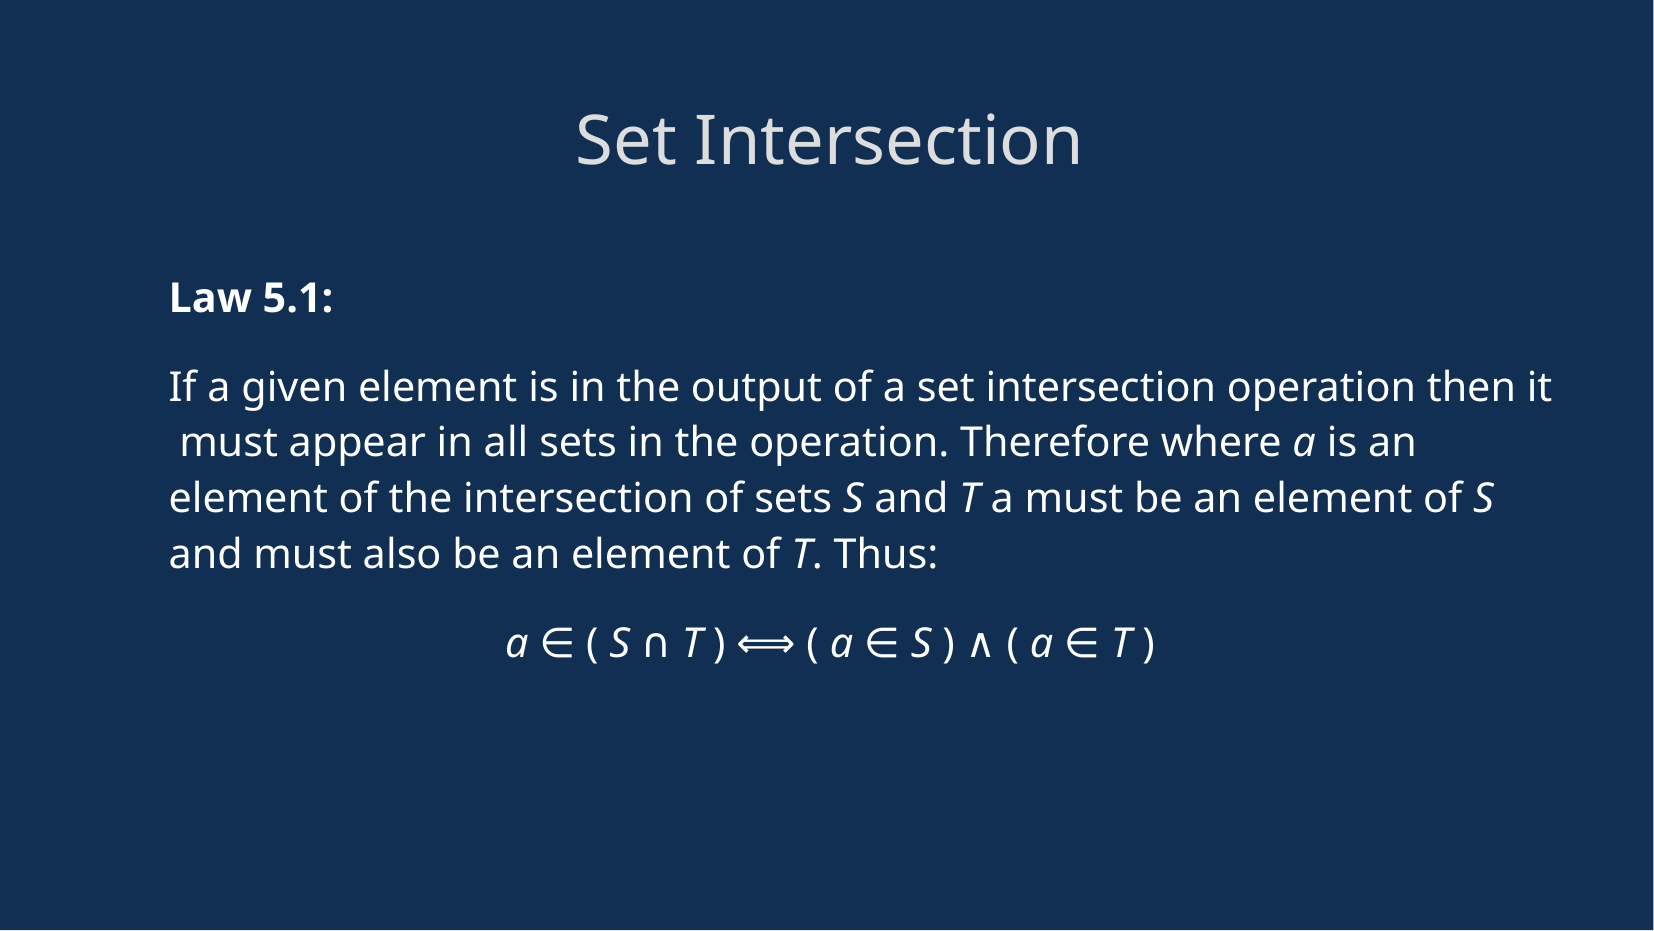

# Set Intersection
Law 5.1:
If a given element is in the output of a set intersection operation then it must appear in all sets in the operation. Therefore where a is an element of the intersection of sets S and T a must be an element of S and must also be an element of T. Thus:
a ∈ ( S ∩ T ) ⟺ ( a ∈ S ) ∧ ( a ∈ T )